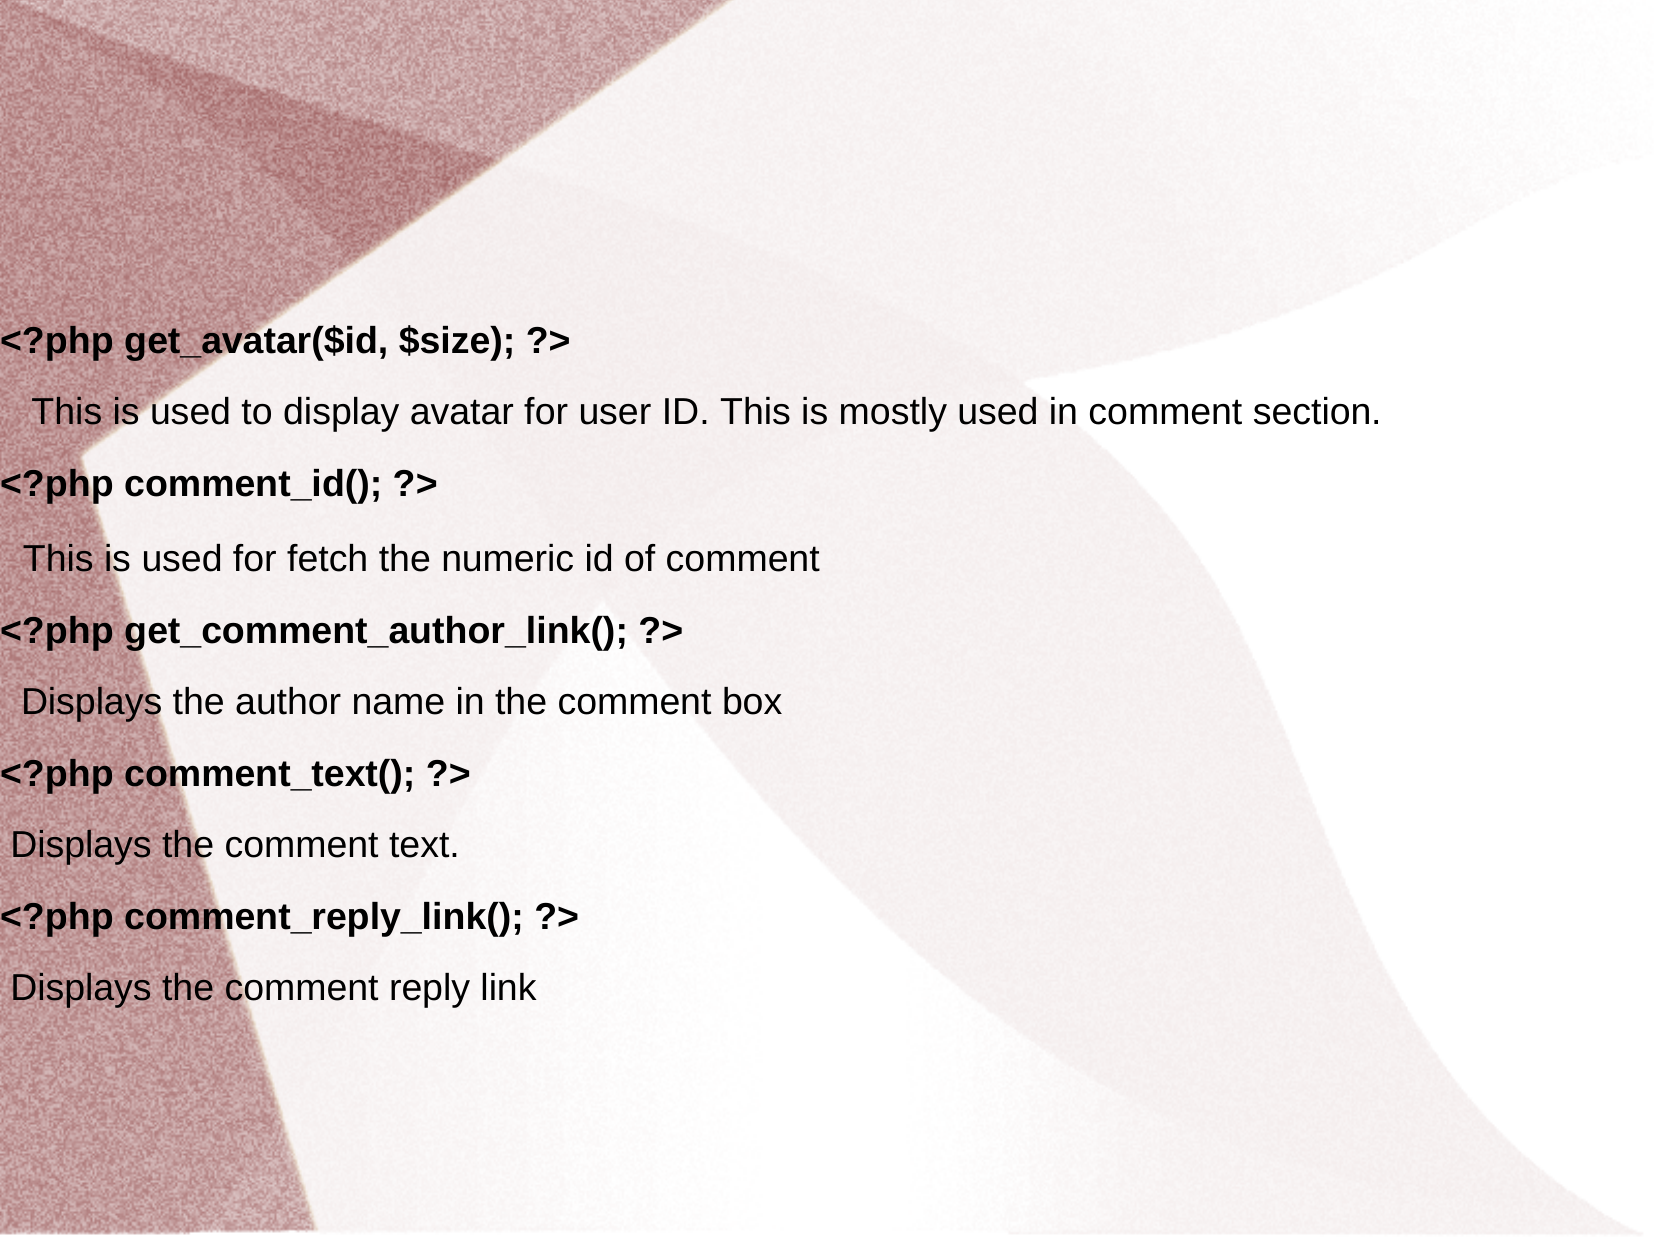

#
<?php get_avatar($id, $size); ?>
 This is used to display avatar for user ID. This is mostly used in comment section.
<?php comment_id(); ?>
 This is used for fetch the numeric id of comment
<?php get_comment_author_link(); ?>
 Displays the author name in the comment box
<?php comment_text(); ?>
 Displays the comment text.
<?php comment_reply_link(); ?>
 Displays the comment reply link